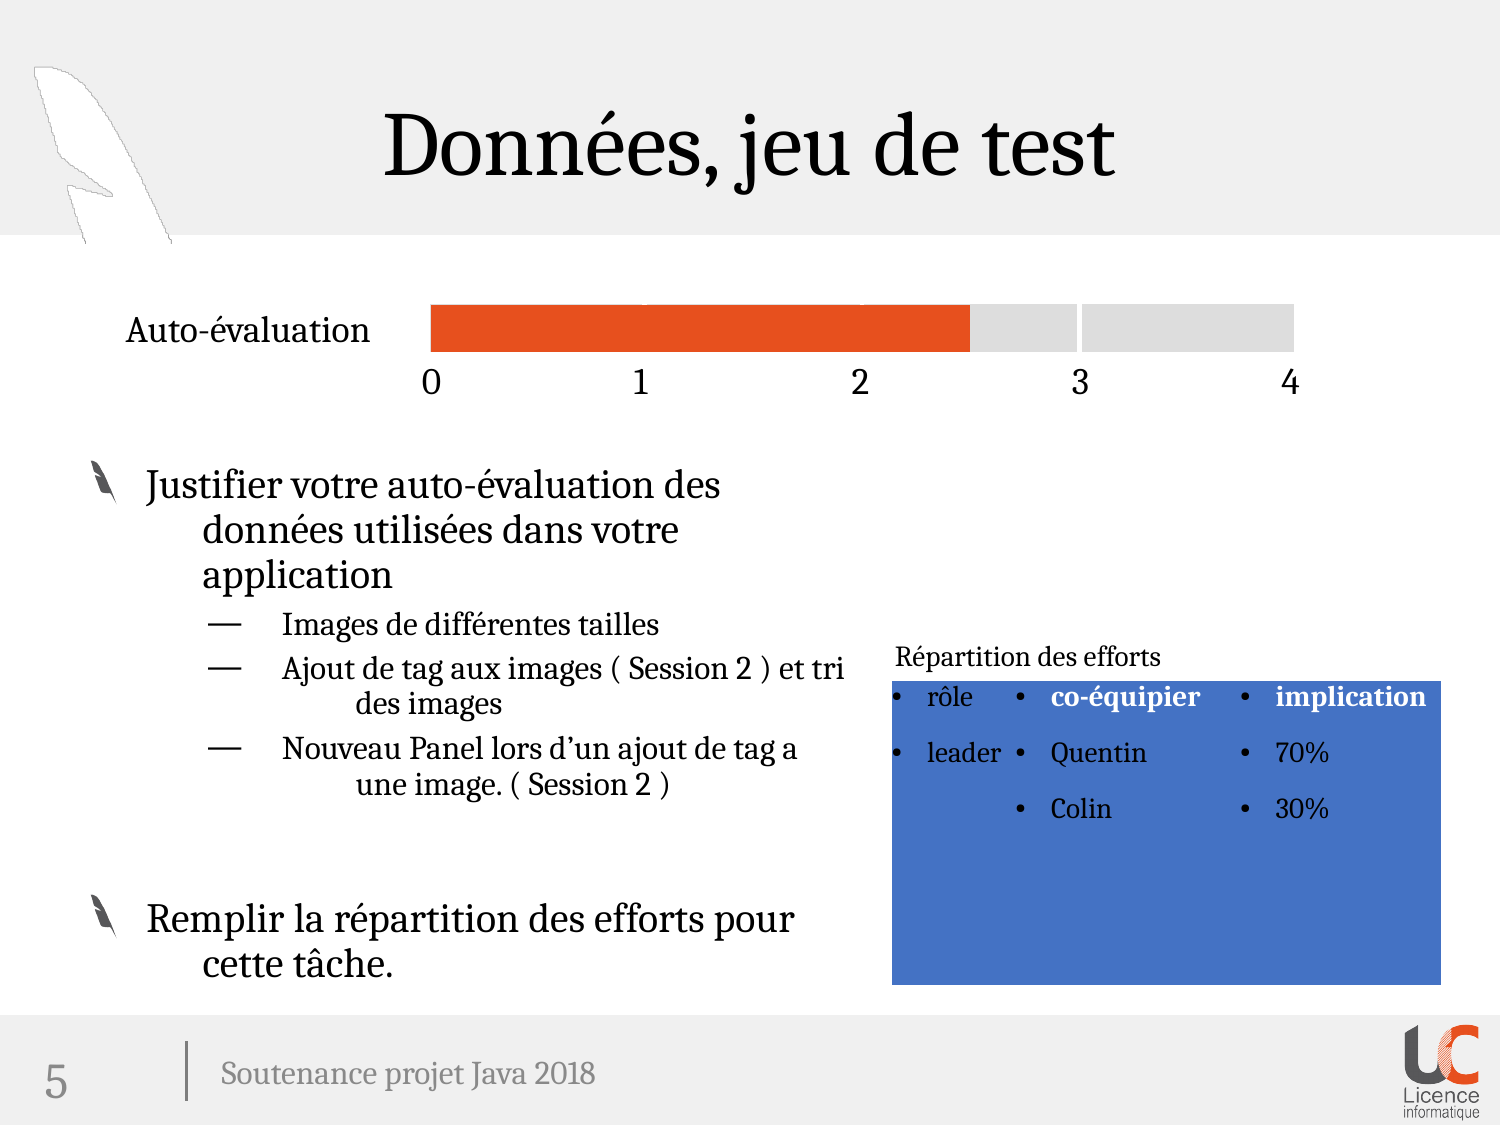

Données, jeu de test
# Justifier votre auto-évaluation des données utilisées dans votre application
Images de différentes tailles
Ajout de tag aux images ( Session 2 ) et tri des images
Nouveau Panel lors d’un ajout de tag a une image. ( Session 2 )
Remplir la répartition des efforts pour cette tâche.
Répartition des efforts
| rôle | co-équipier | implication |
| --- | --- | --- |
| leader | Quentin | 70% |
| | Colin | 30% |
| | | |
| | | |
Soutenance projet Java 2018